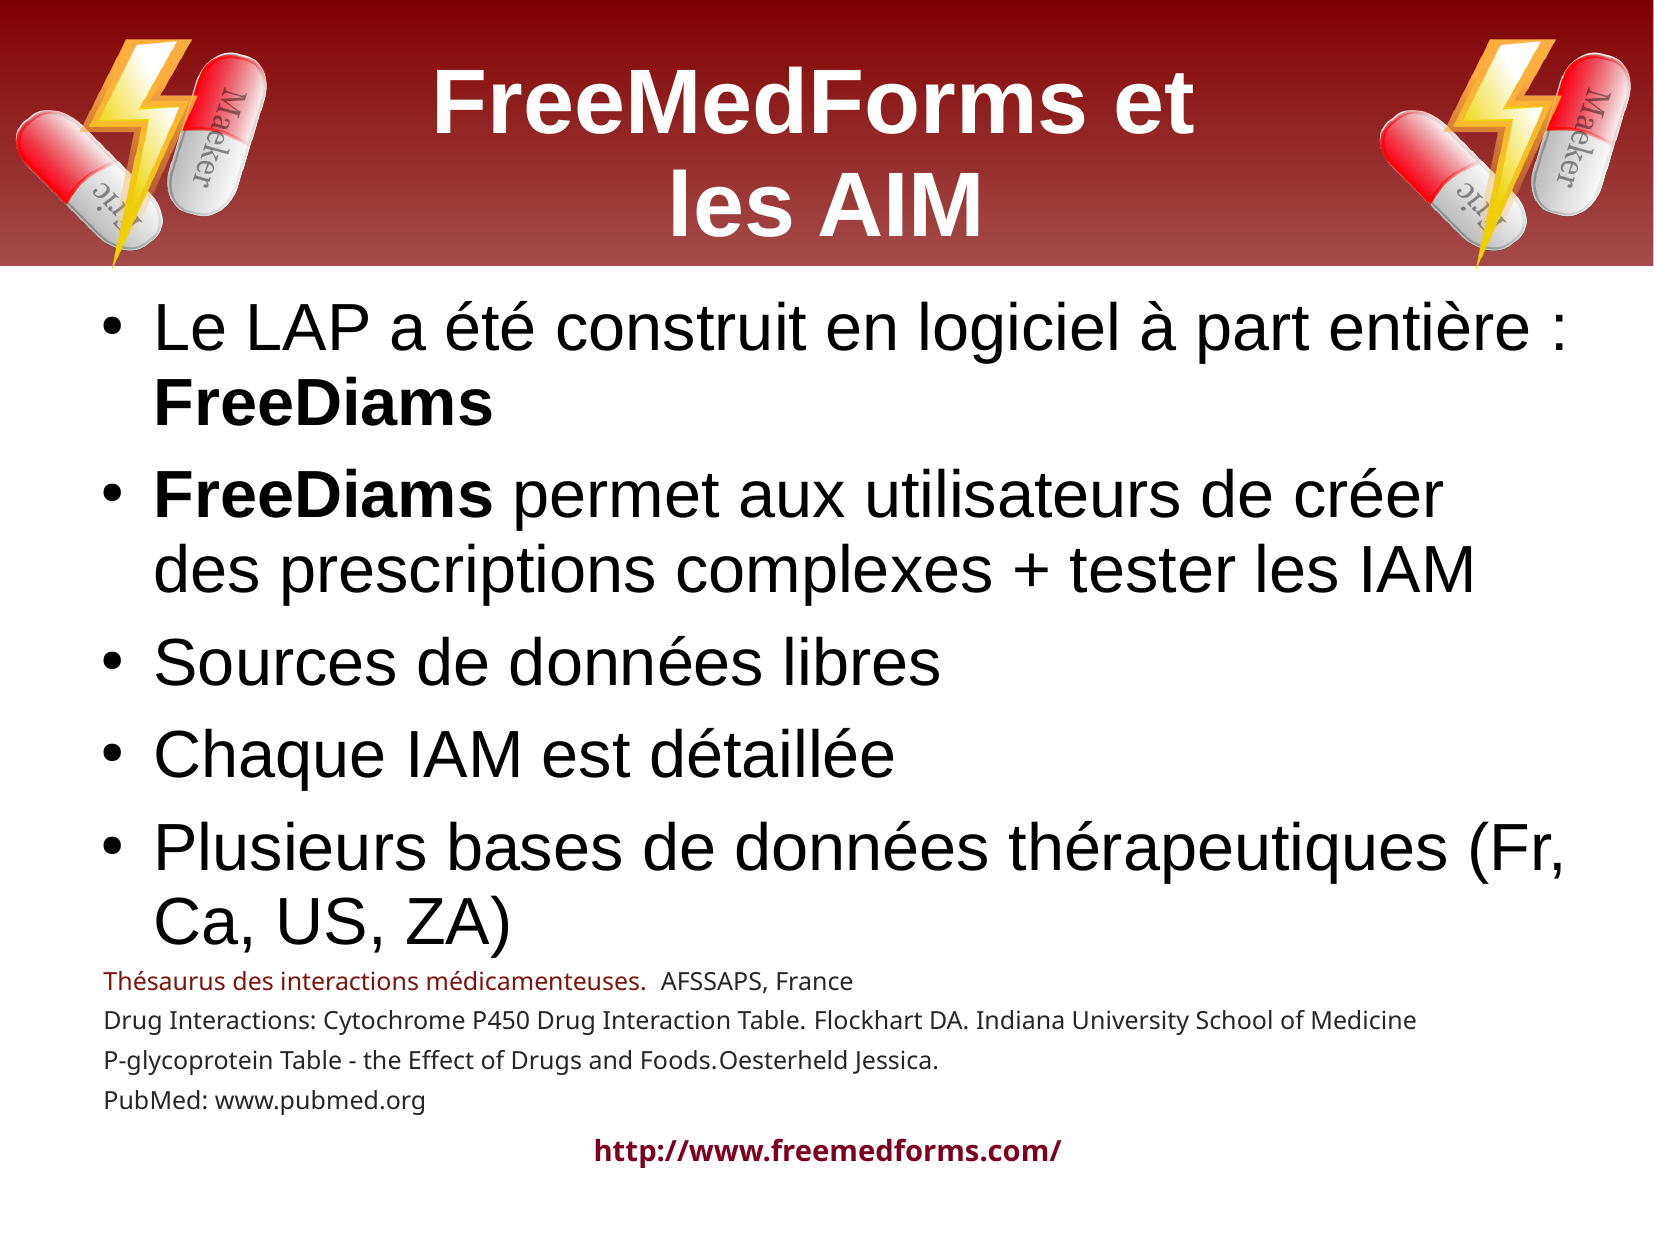

# FreeMedForms et les AIM
Le LAP a été construit en logiciel à part entière : FreeDiams
FreeDiams permet aux utilisateurs de créer des prescriptions complexes + tester les IAM
Sources de données libres
Chaque IAM est détaillée
Plusieurs bases de données thérapeutiques (Fr, Ca, US, ZA)
Thésaurus des interactions médicamenteuses. AFSSAPS, France
Drug Interactions: Cytochrome P450 Drug Interaction Table. Flockhart DA. Indiana University School of Medicine
P-glycoprotein Table - the Effect of Drugs and Foods.Oesterheld Jessica.
PubMed: www.pubmed.org